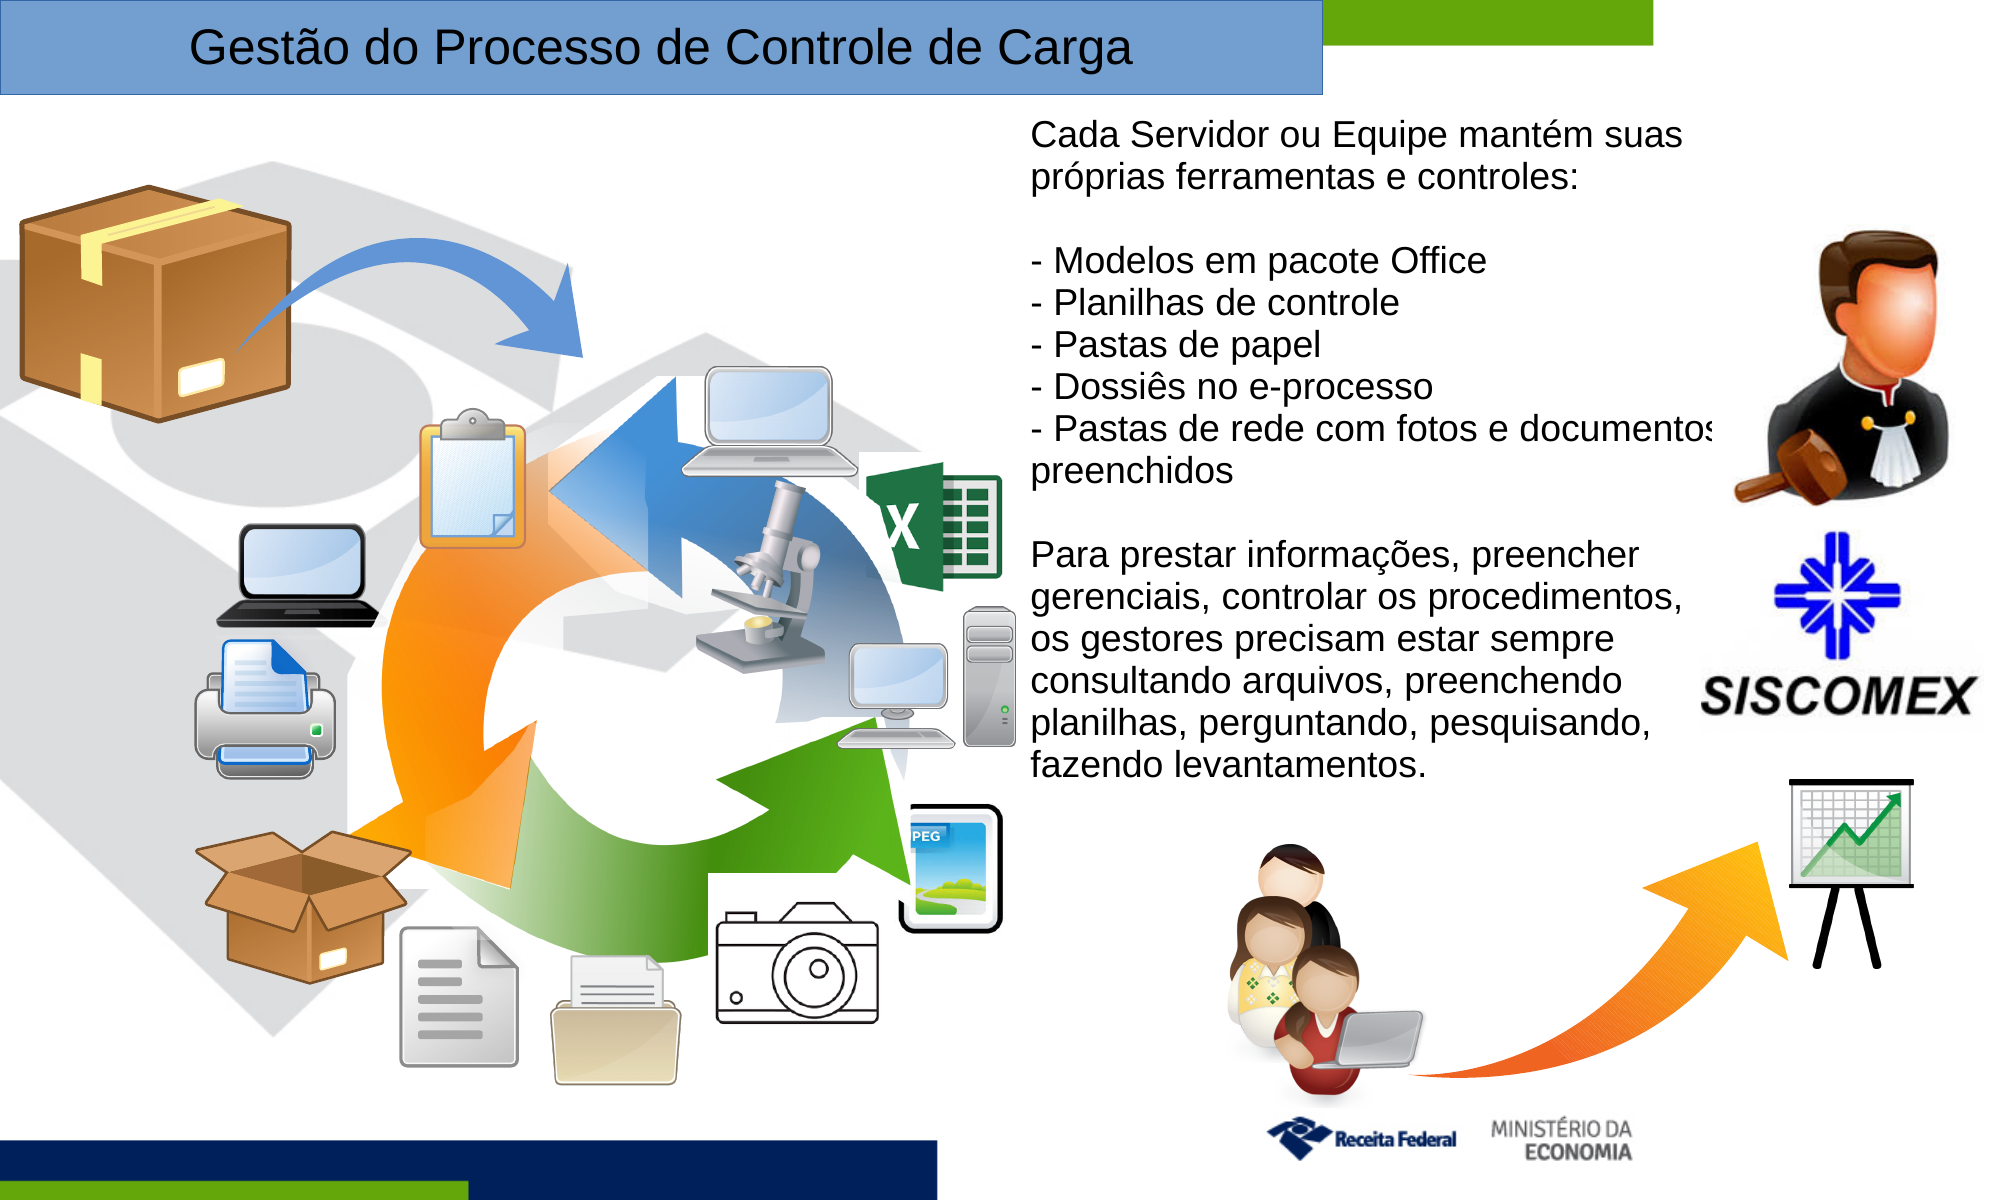

Gestão do Processo de Controle de Carga
Cada Servidor ou Equipe mantém suas próprias ferramentas e controles:
- Modelos em pacote Office
- Planilhas de controle
- Pastas de papel
- Dossiês no e-processo
- Pastas de rede com fotos e documentos preenchidos
Para prestar informações, preencher gerenciais, controlar os procedimentos, os gestores precisam estar sempre consultando arquivos, preenchendo planilhas, perguntando, pesquisando, fazendo levantamentos.